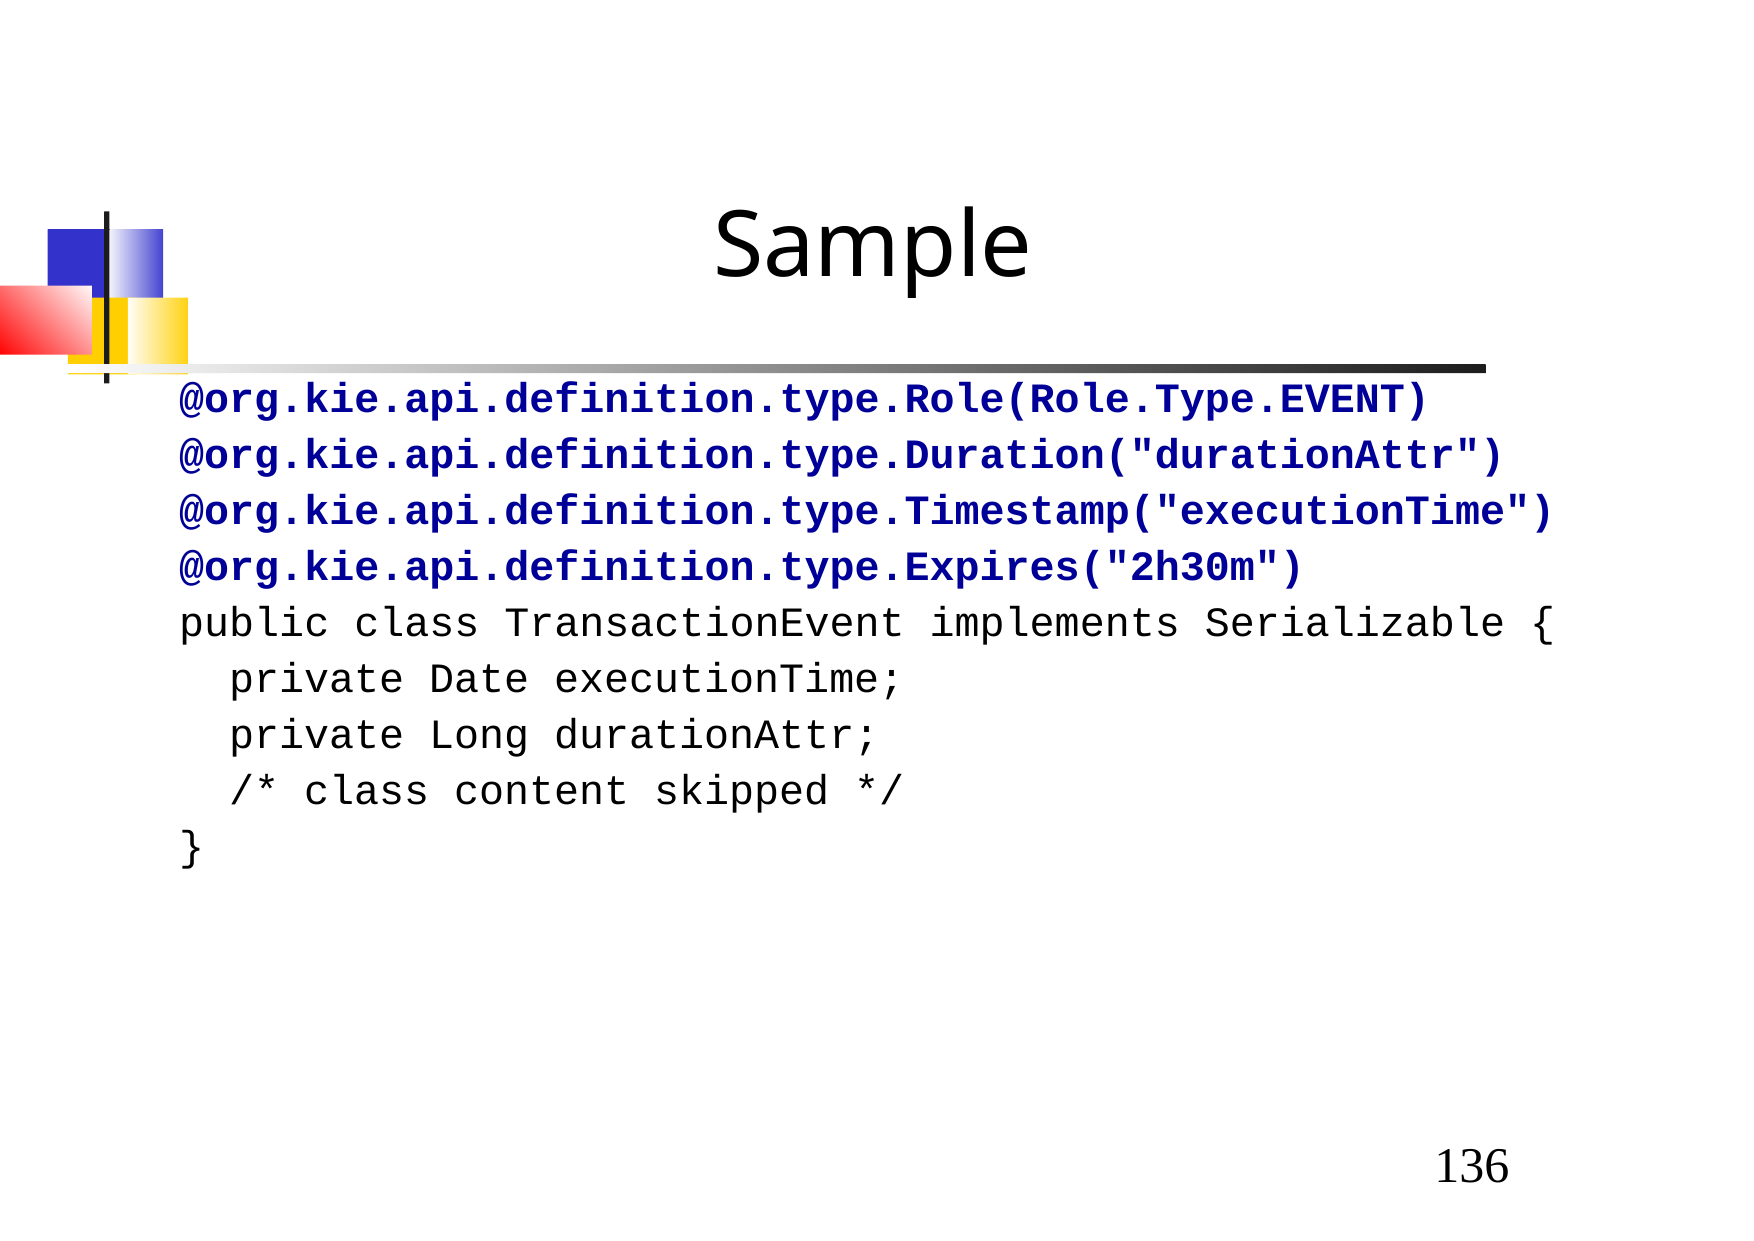

# Sample
@org.kie.api.definition.type.Role(Role.Type.EVENT)
@org.kie.api.definition.type.Duration("durationAttr")
@org.kie.api.definition.type.Timestamp("executionTime")
@org.kie.api.definition.type.Expires("2h30m")
public class TransactionEvent implements Serializable {
 private Date executionTime;
 private Long durationAttr;
 /* class content skipped */
}